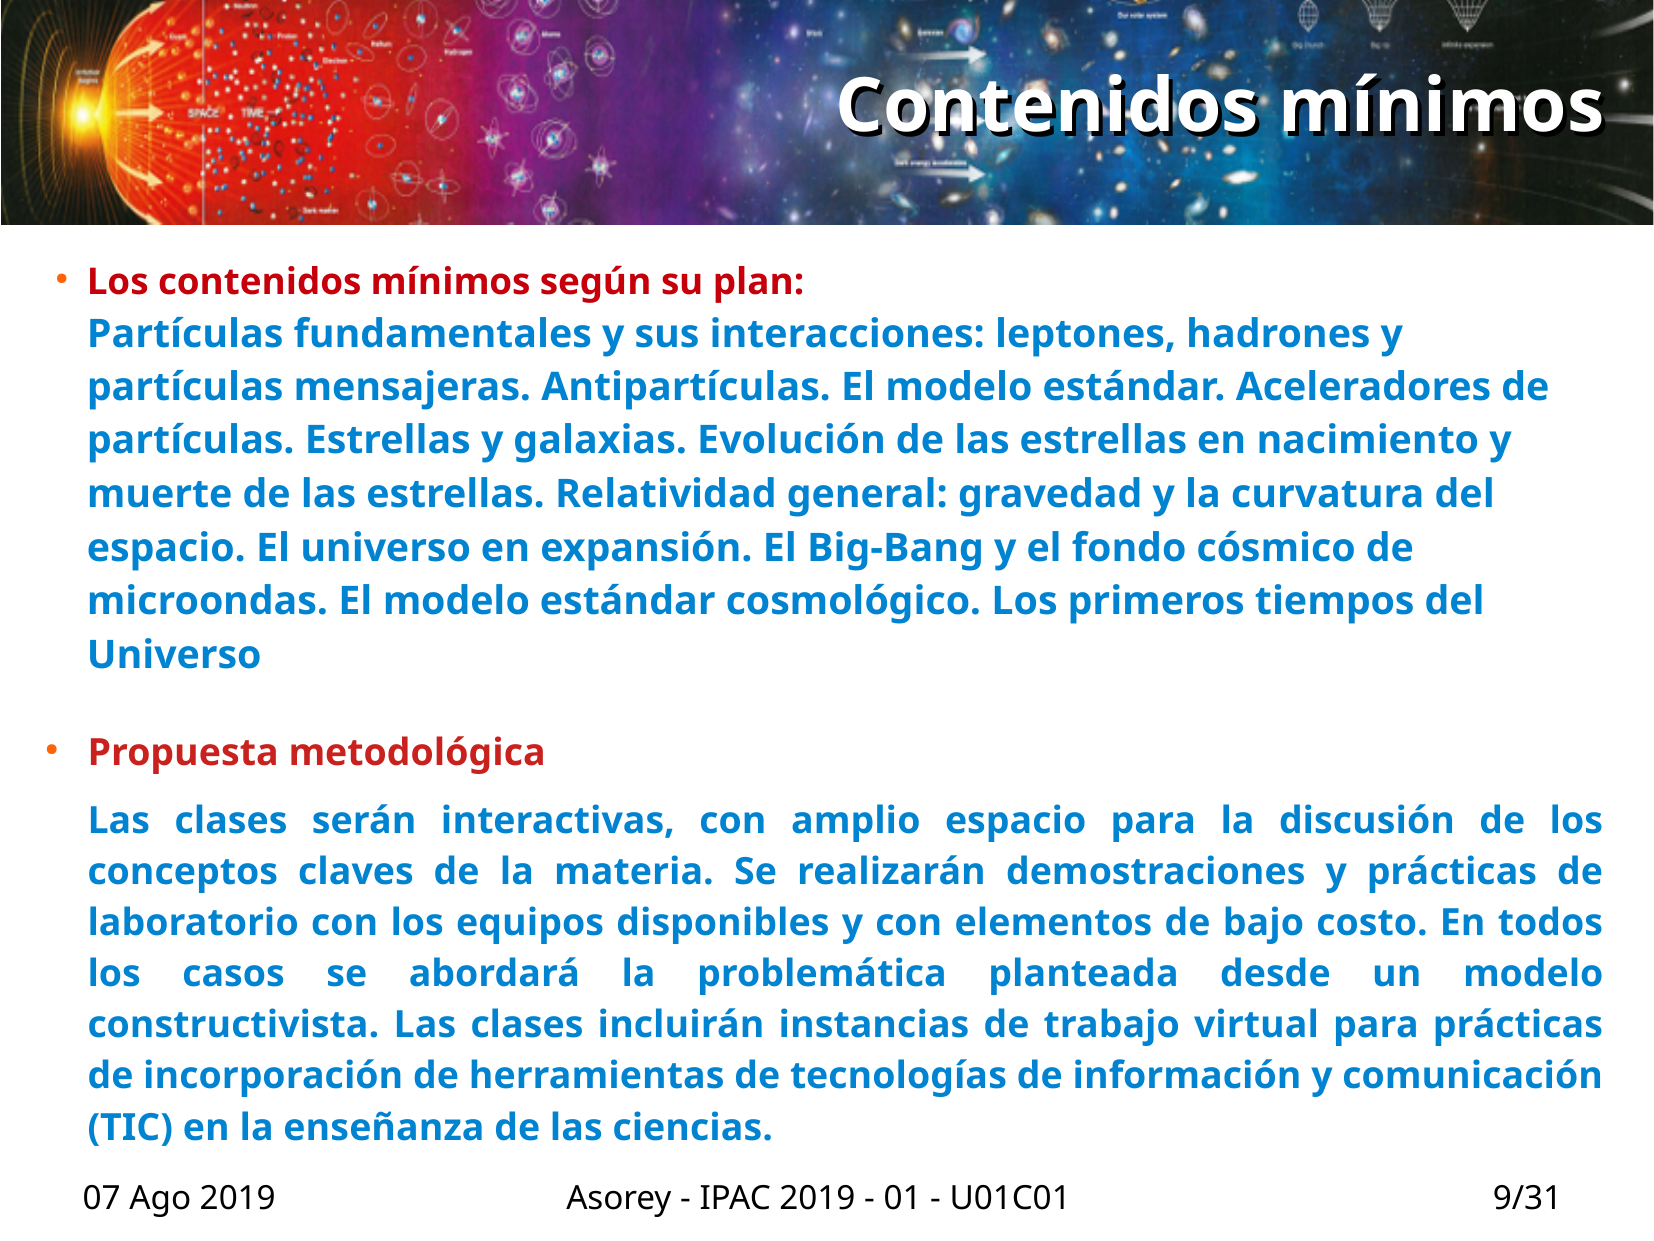

# Contenidos mínimos
Los contenidos mínimos según su plan:
Partículas fundamentales y sus interacciones: leptones, hadrones y partículas mensajeras. Antipartículas. El modelo estándar. Aceleradores de partículas. Estrellas y galaxias. Evolución de las estrellas en nacimiento y muerte de las estrellas. Relatividad general: gravedad y la curvatura del espacio. El universo en expansión. El Big-Bang y el fondo cósmico de microondas. El modelo estándar cosmológico. Los primeros tiempos del Universo
Propuesta metodológica
Las clases serán interactivas, con amplio espacio para la discusión de los conceptos claves de la materia. Se realizarán demostraciones y prácticas de laboratorio con los equipos disponibles y con elementos de bajo costo. En todos los casos se abordará la problemática planteada desde un modelo constructivista. Las clases incluirán instancias de trabajo virtual para prácticas de incorporación de herramientas de tecnologías de información y comunicación (TIC) en la enseñanza de las ciencias.
07 Ago 2019
Asorey - IPAC 2019 - 01 - U01C01
9